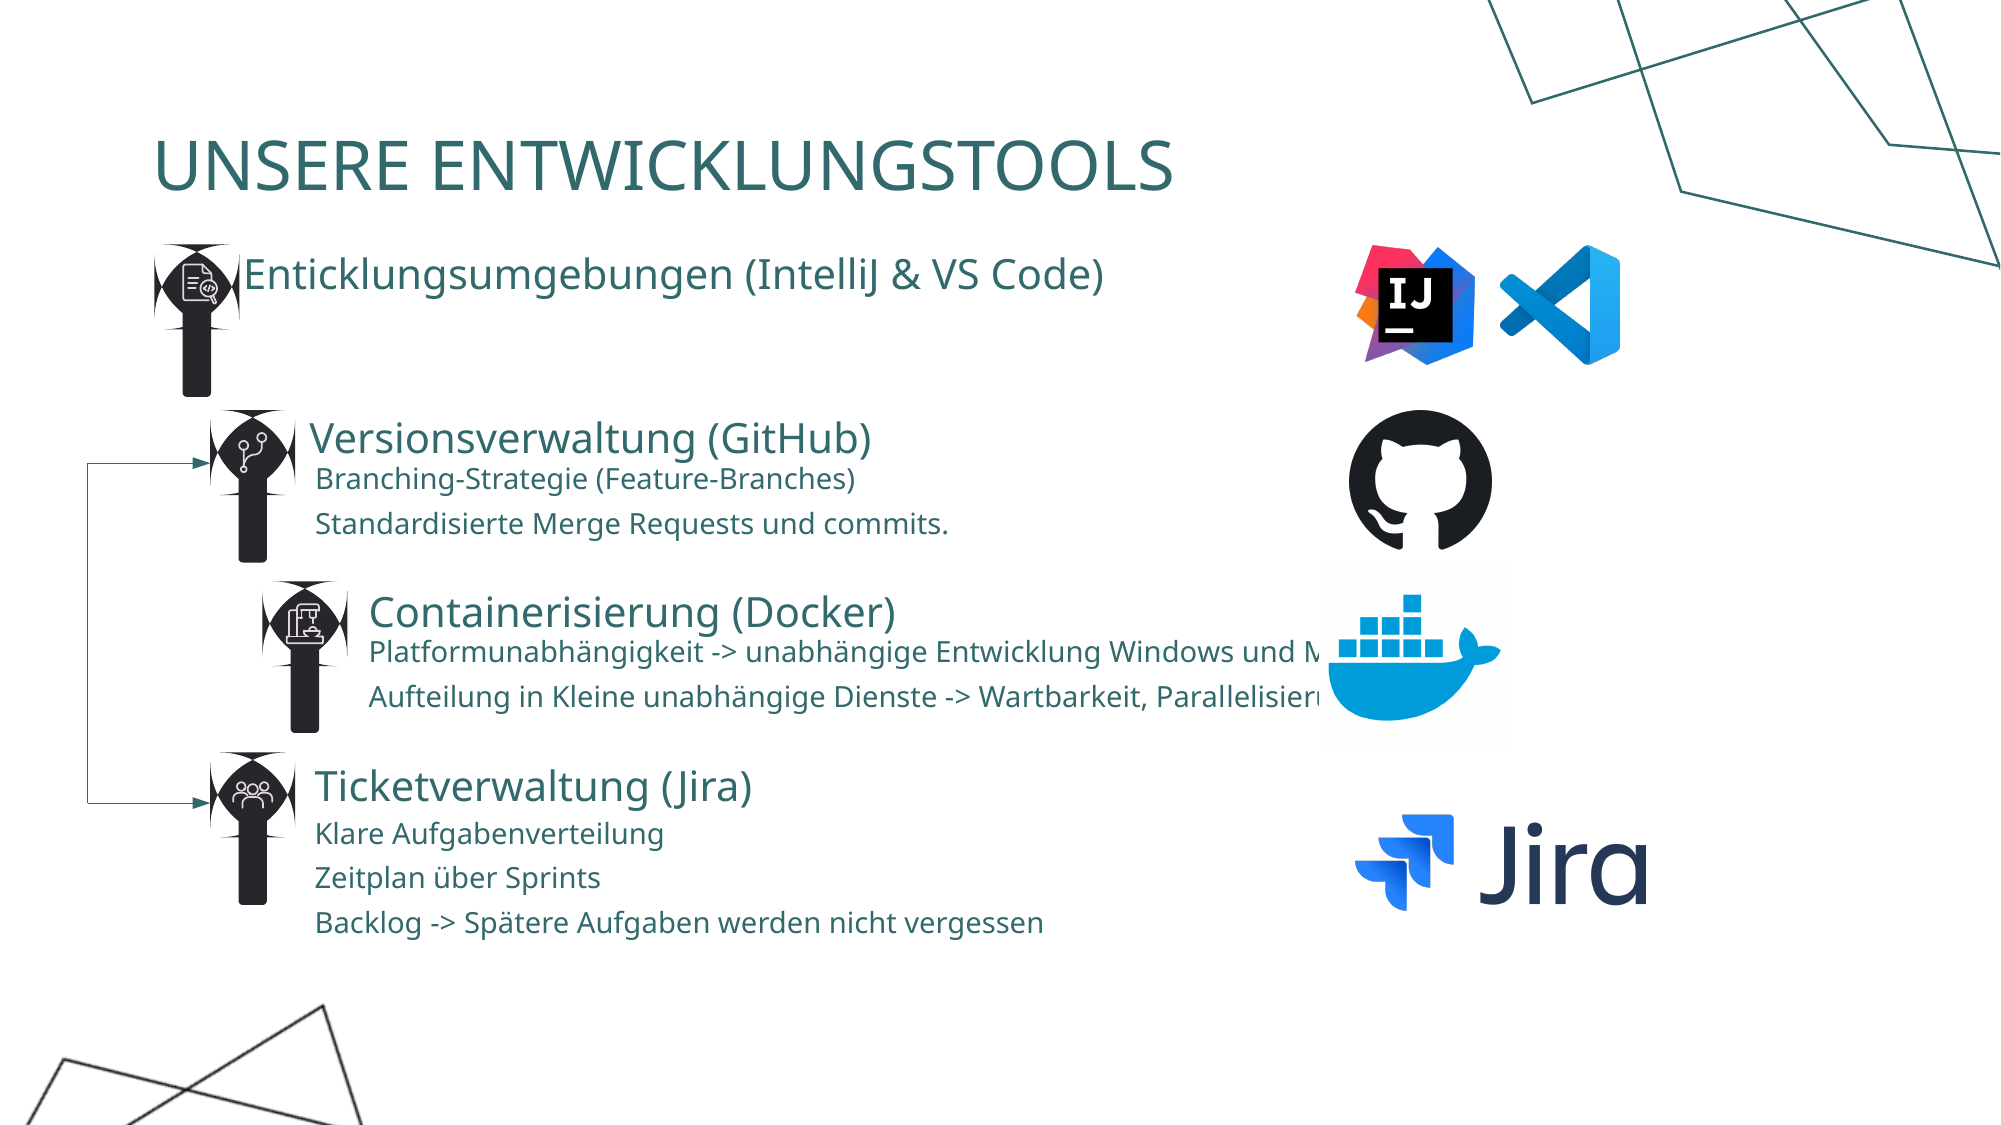

# Unsere Entwicklungstools
Enticklungsumgebungen (IntelliJ & VS Code)
Versionsverwaltung (GitHub)
Branching-Strategie (Feature-Branches)
Standardisierte Merge Requests und commits.
Containerisierung (Docker)
Platformunabhängigkeit -> unabhängige Entwicklung Windows und MacOS
Aufteilung in Kleine unabhängige Dienste -> Wartbarkeit, Parallelisierung
Ticketverwaltung (Jira)
Klare Aufgabenverteilung
Zeitplan über Sprints
Backlog -> Spätere Aufgaben werden nicht vergessen